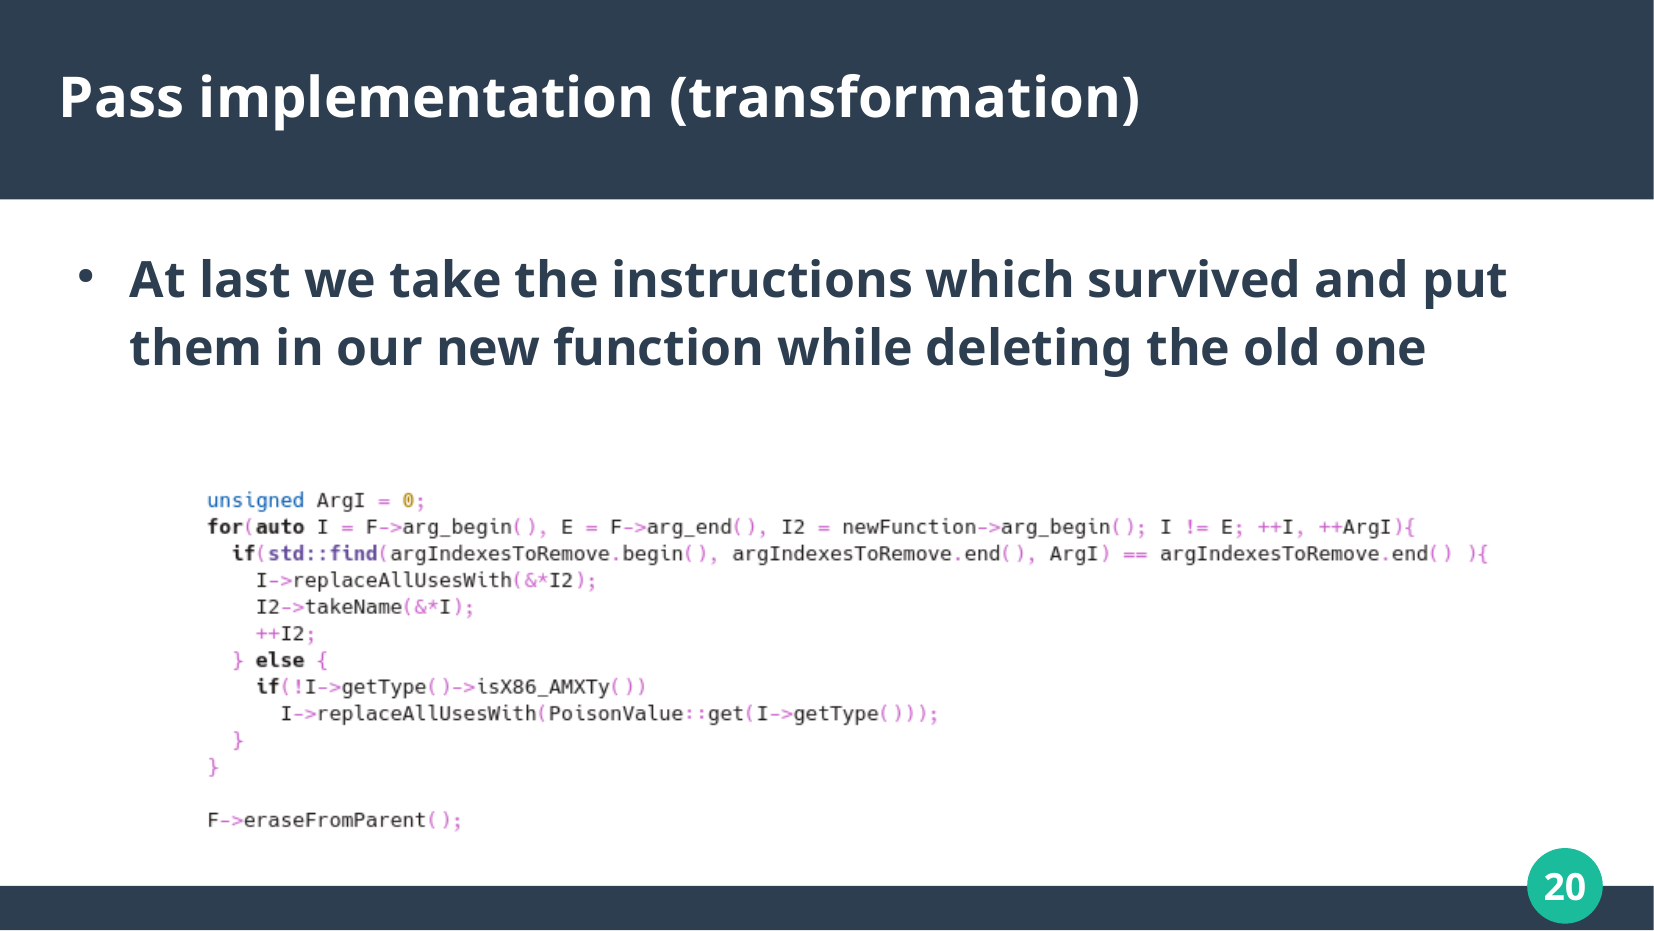

# Pass implementation (transformation)
At last we take the instructions which survived and put them in our new function while deleting the old one